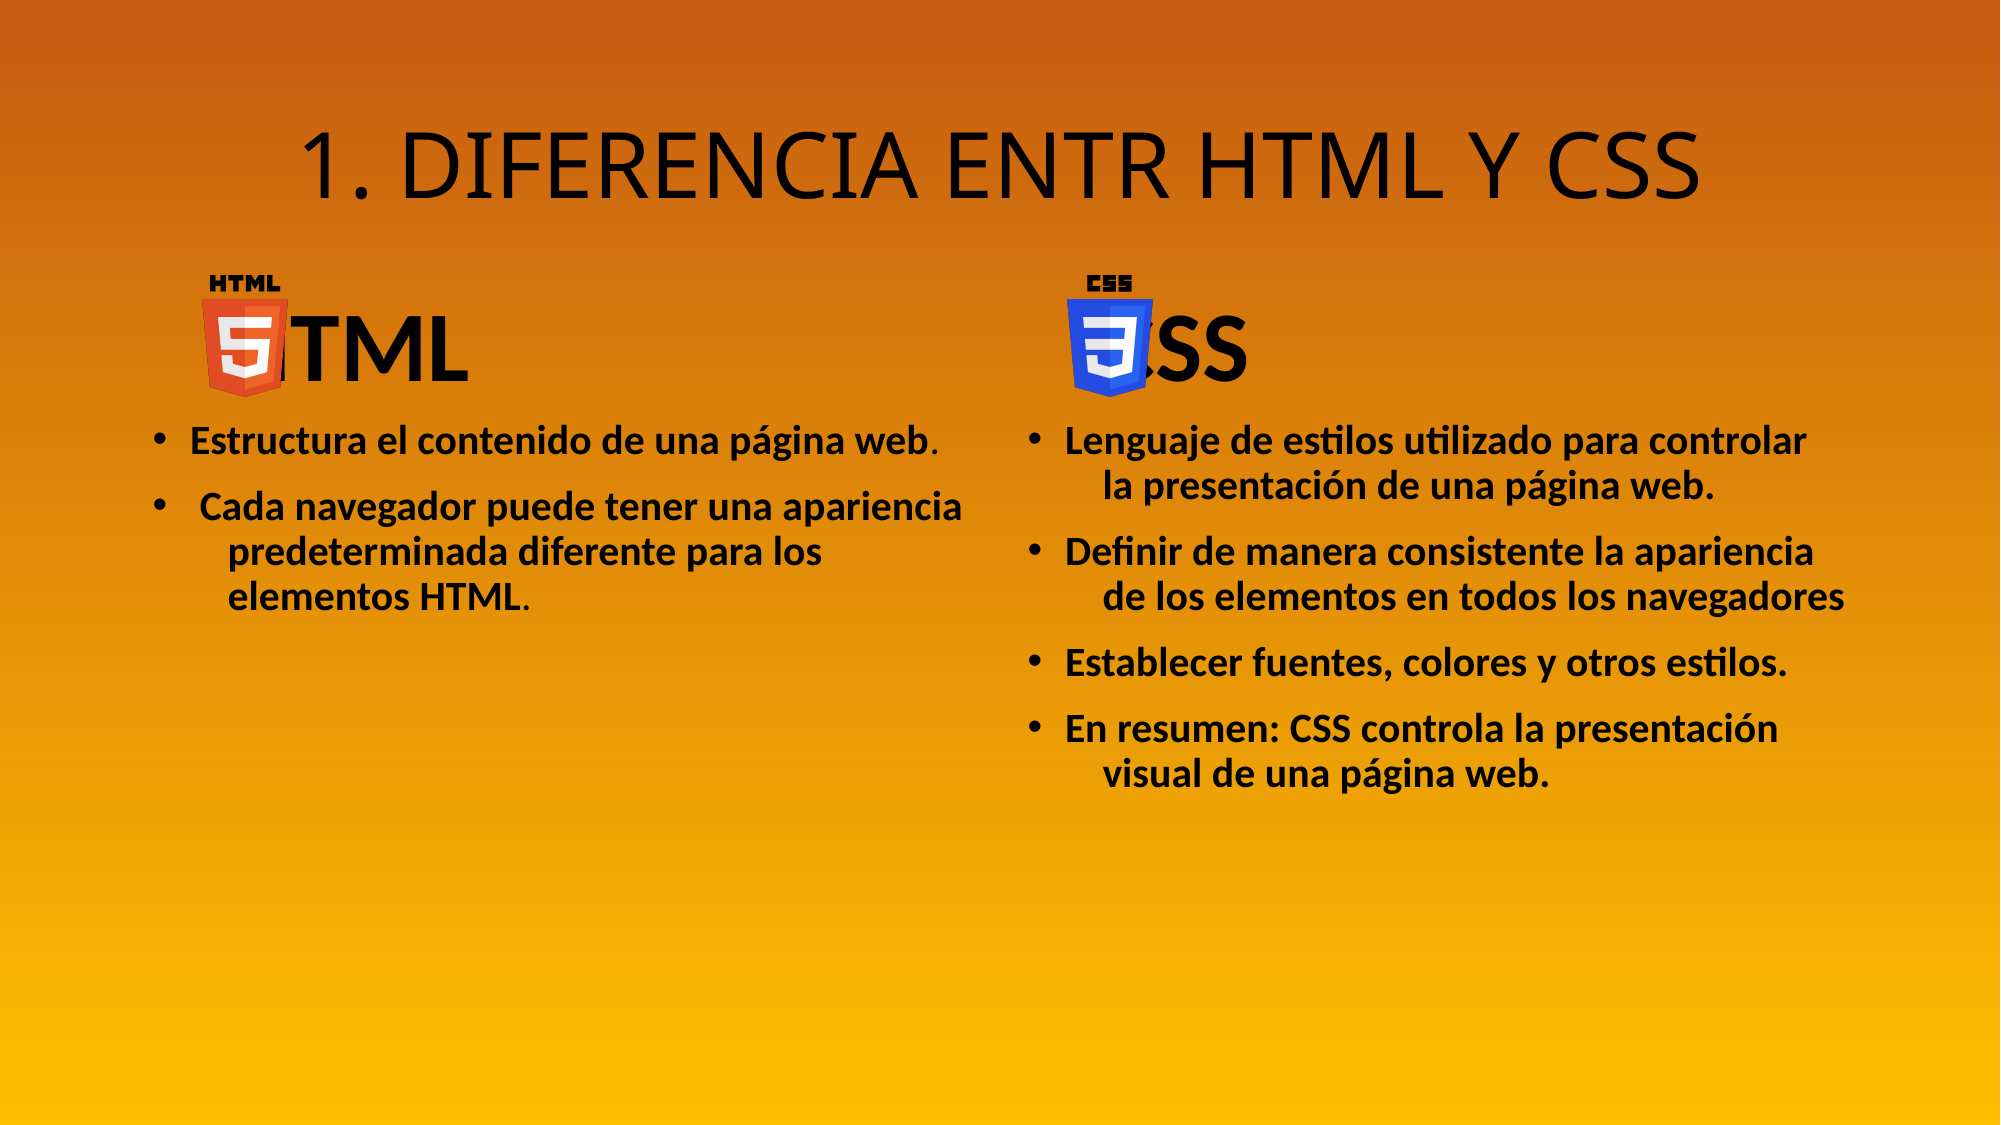

# 1. DIFERENCIA ENTR HTML Y CSS
	HTML
	CSS
Estructura el contenido de una página web.
 Cada navegador puede tener una apariencia predeterminada diferente para los elementos HTML.
Lenguaje de estilos utilizado para controlar la presentación de una página web.
Definir de manera consistente la apariencia de los elementos en todos los navegadores
Establecer fuentes, colores y otros estilos.
En resumen: CSS controla la presentación visual de una página web.